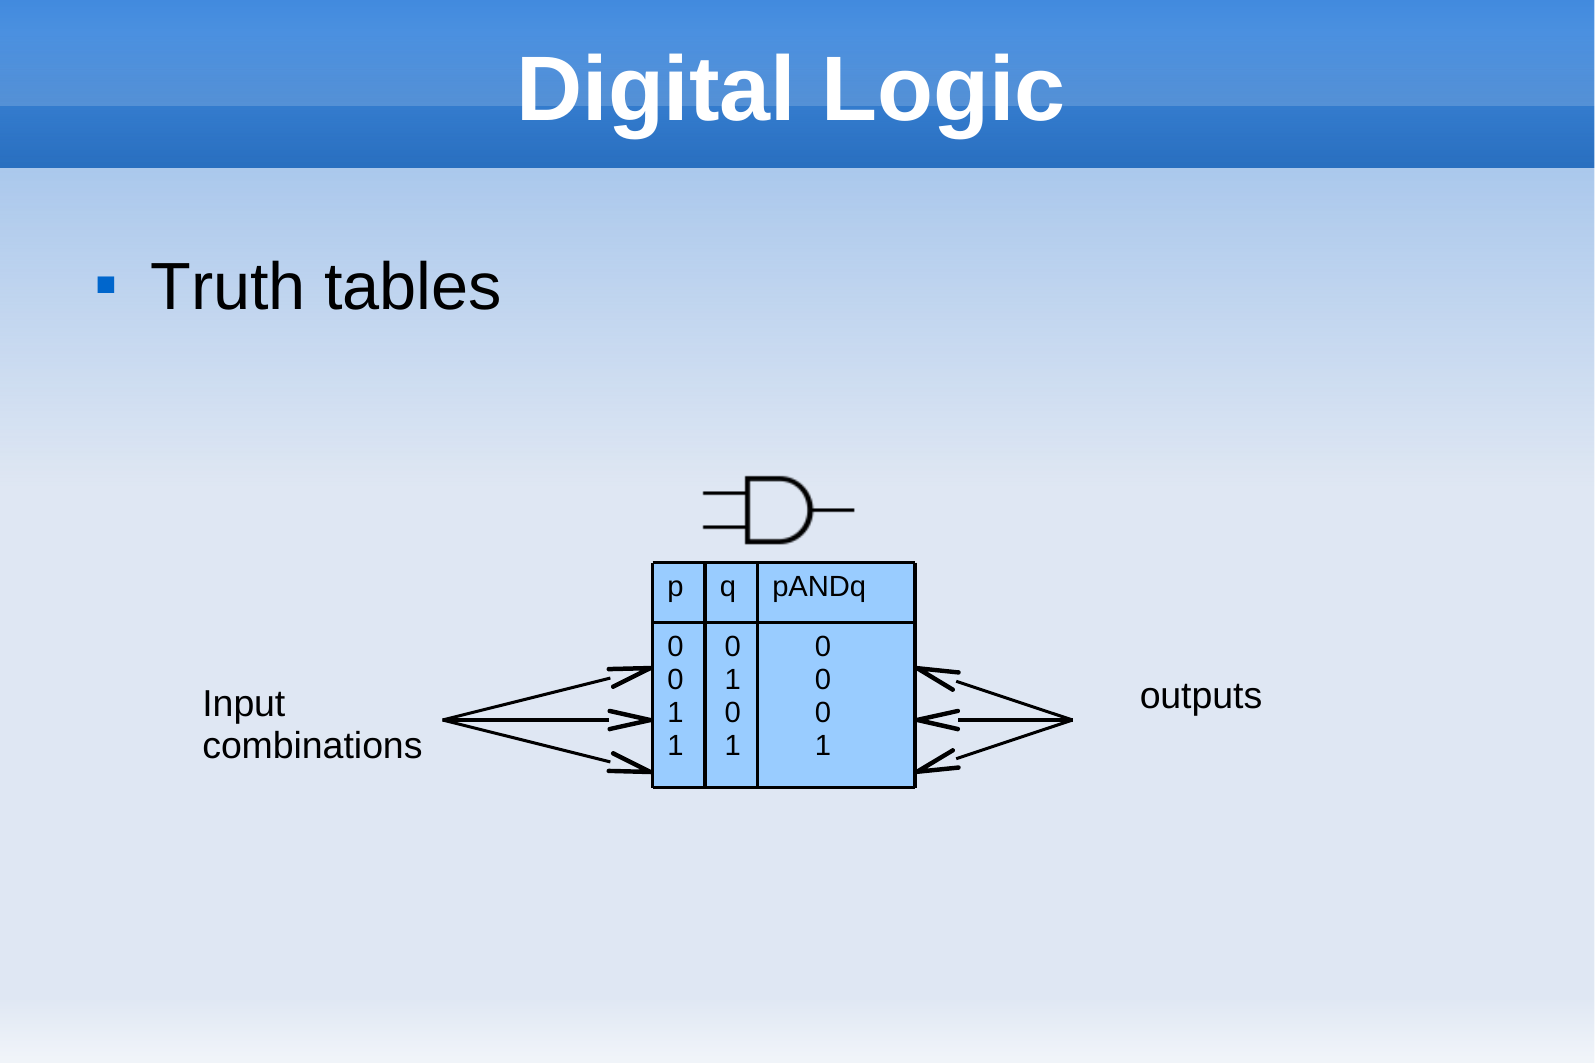

# Digital Logic
Truth tables
p
q
pANDq
0 0 0
0 1 0
1 0 0
1 1 1
outputs
Input
combinations